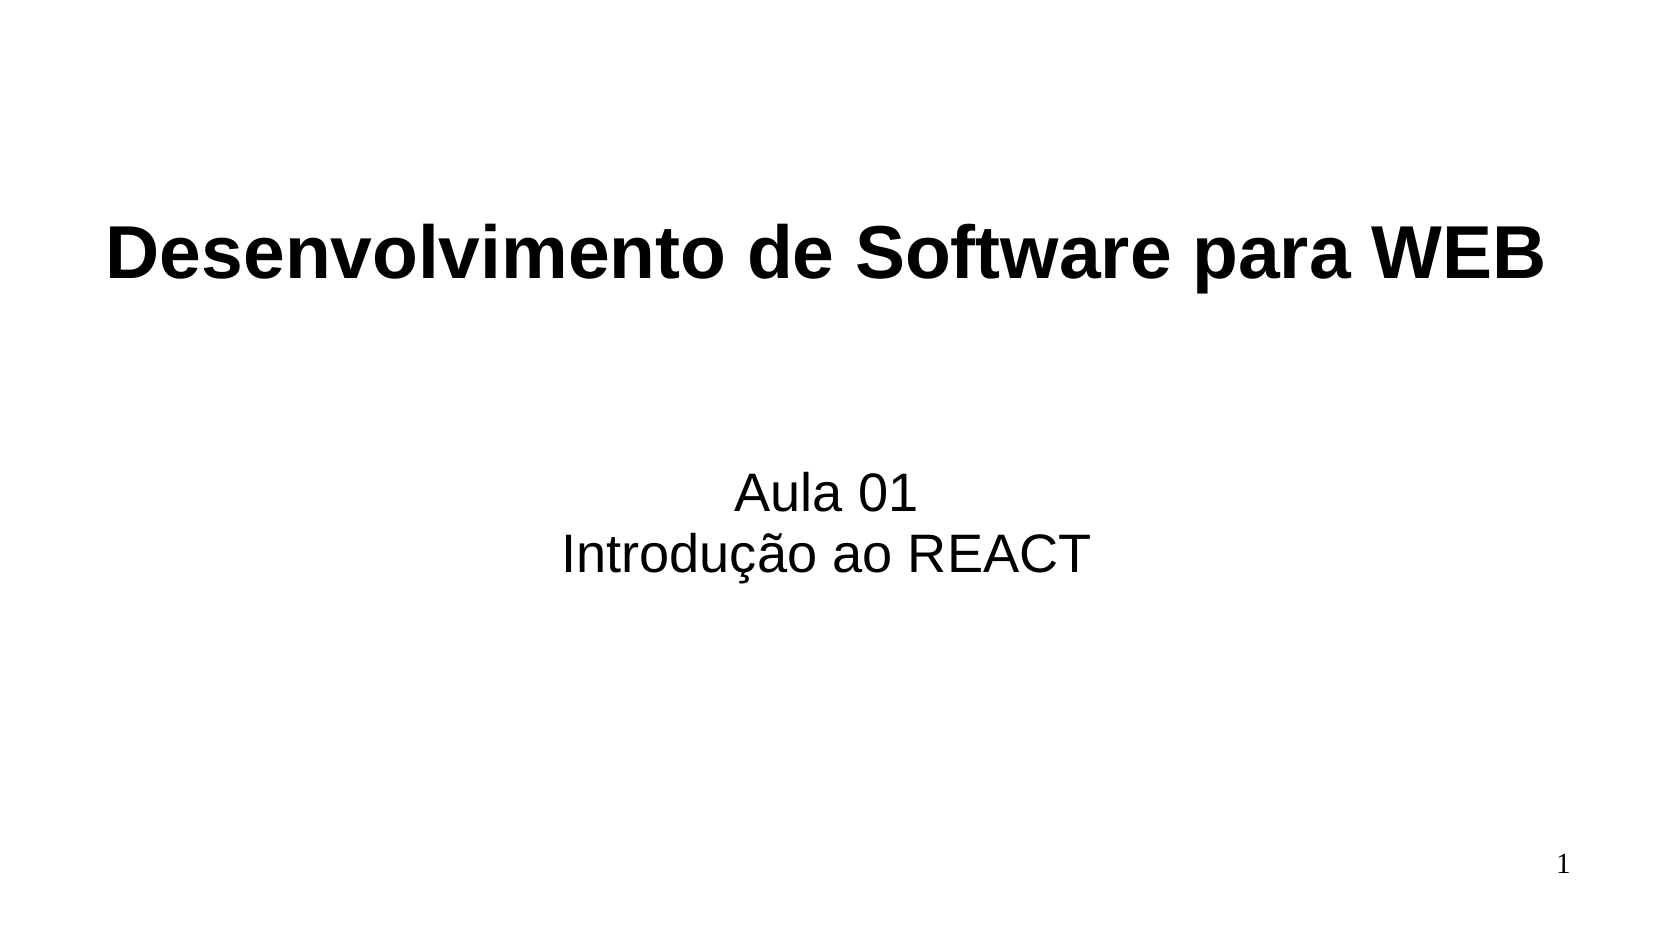

# Desenvolvimento de Software para WEB
Aula 01
Introdução ao REACT
1